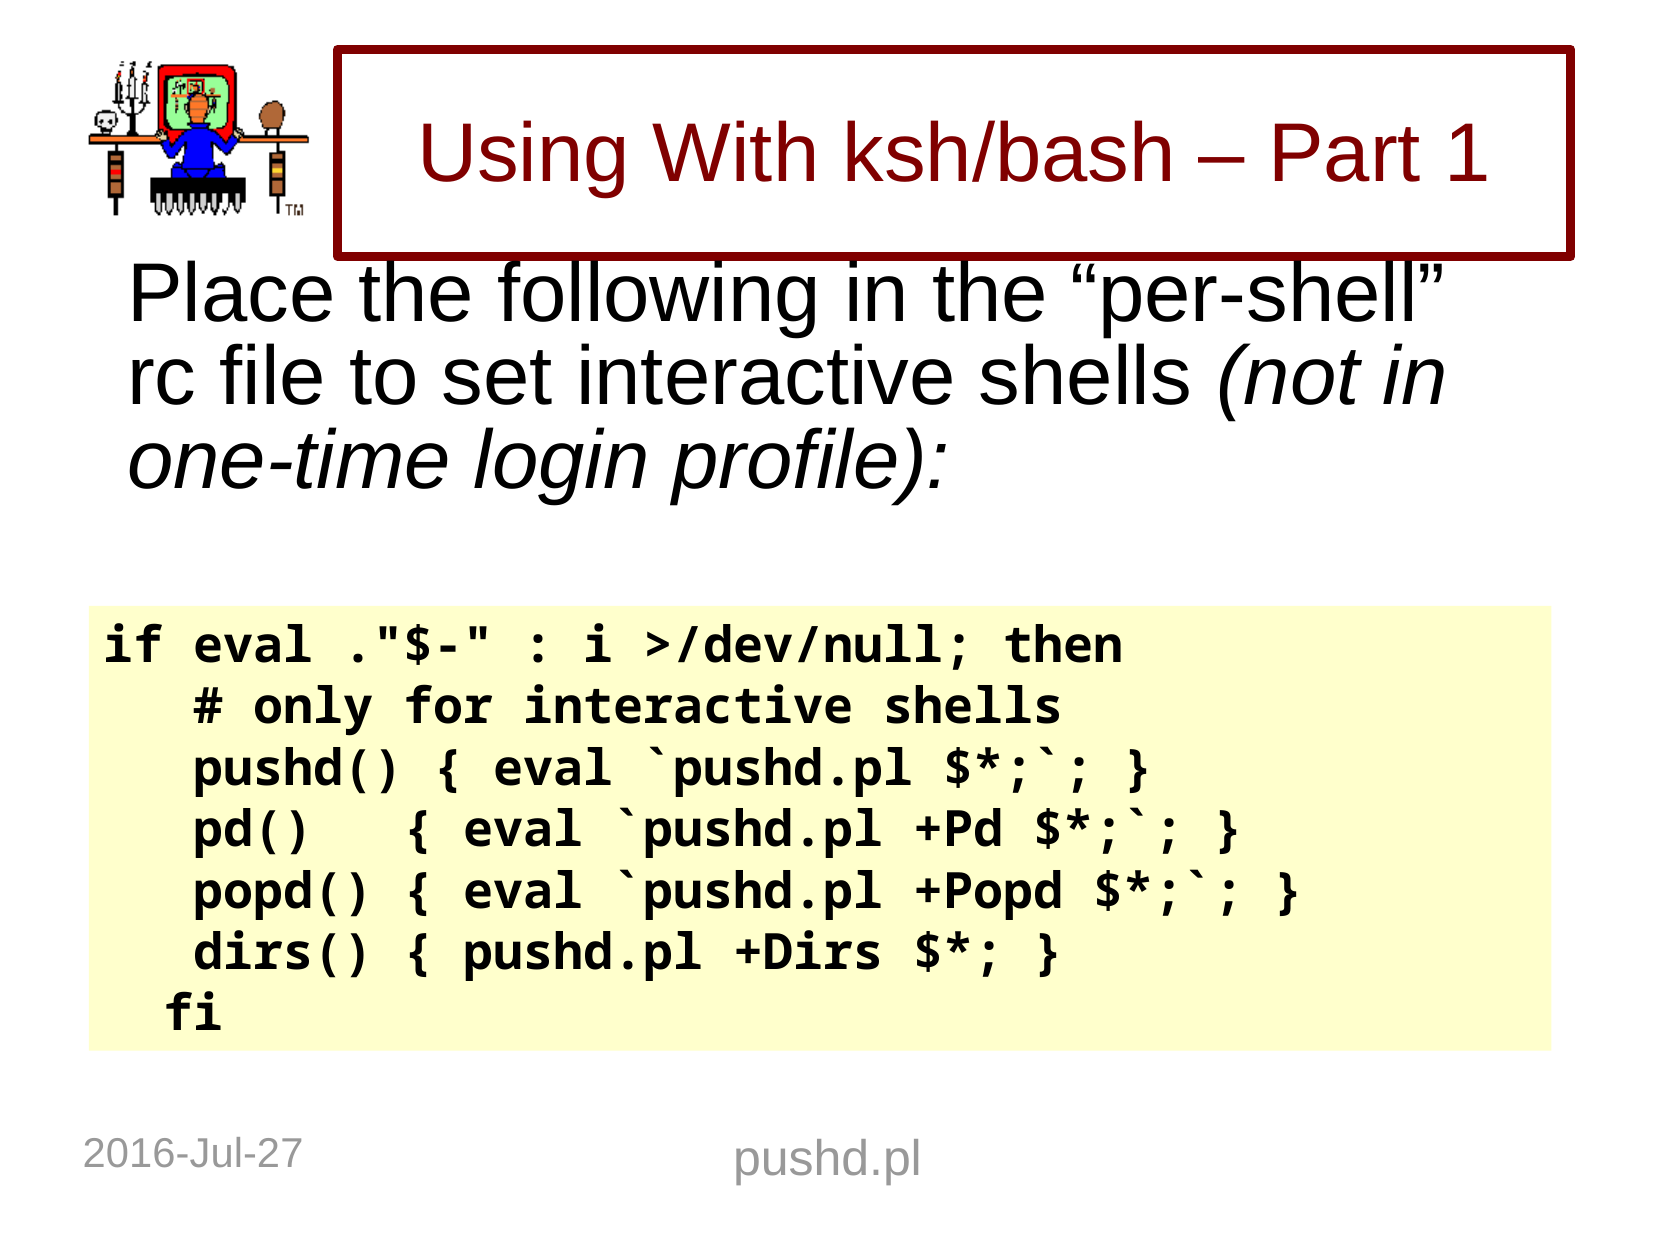

# Using With ksh/bash – Part 1
Place the following in the “per-shell” rc file to set interactive shells (not in one-time login profile):
if eval ."$-" : i >/dev/null; then
 # only for interactive shells
 pushd() { eval `pushd.pl $*;`; }
 pd() { eval `pushd.pl +Pd $*;`; }
 popd() { eval `pushd.pl +Popd $*;`; }
 dirs() { pushd.pl +Dirs $*; }
 fi